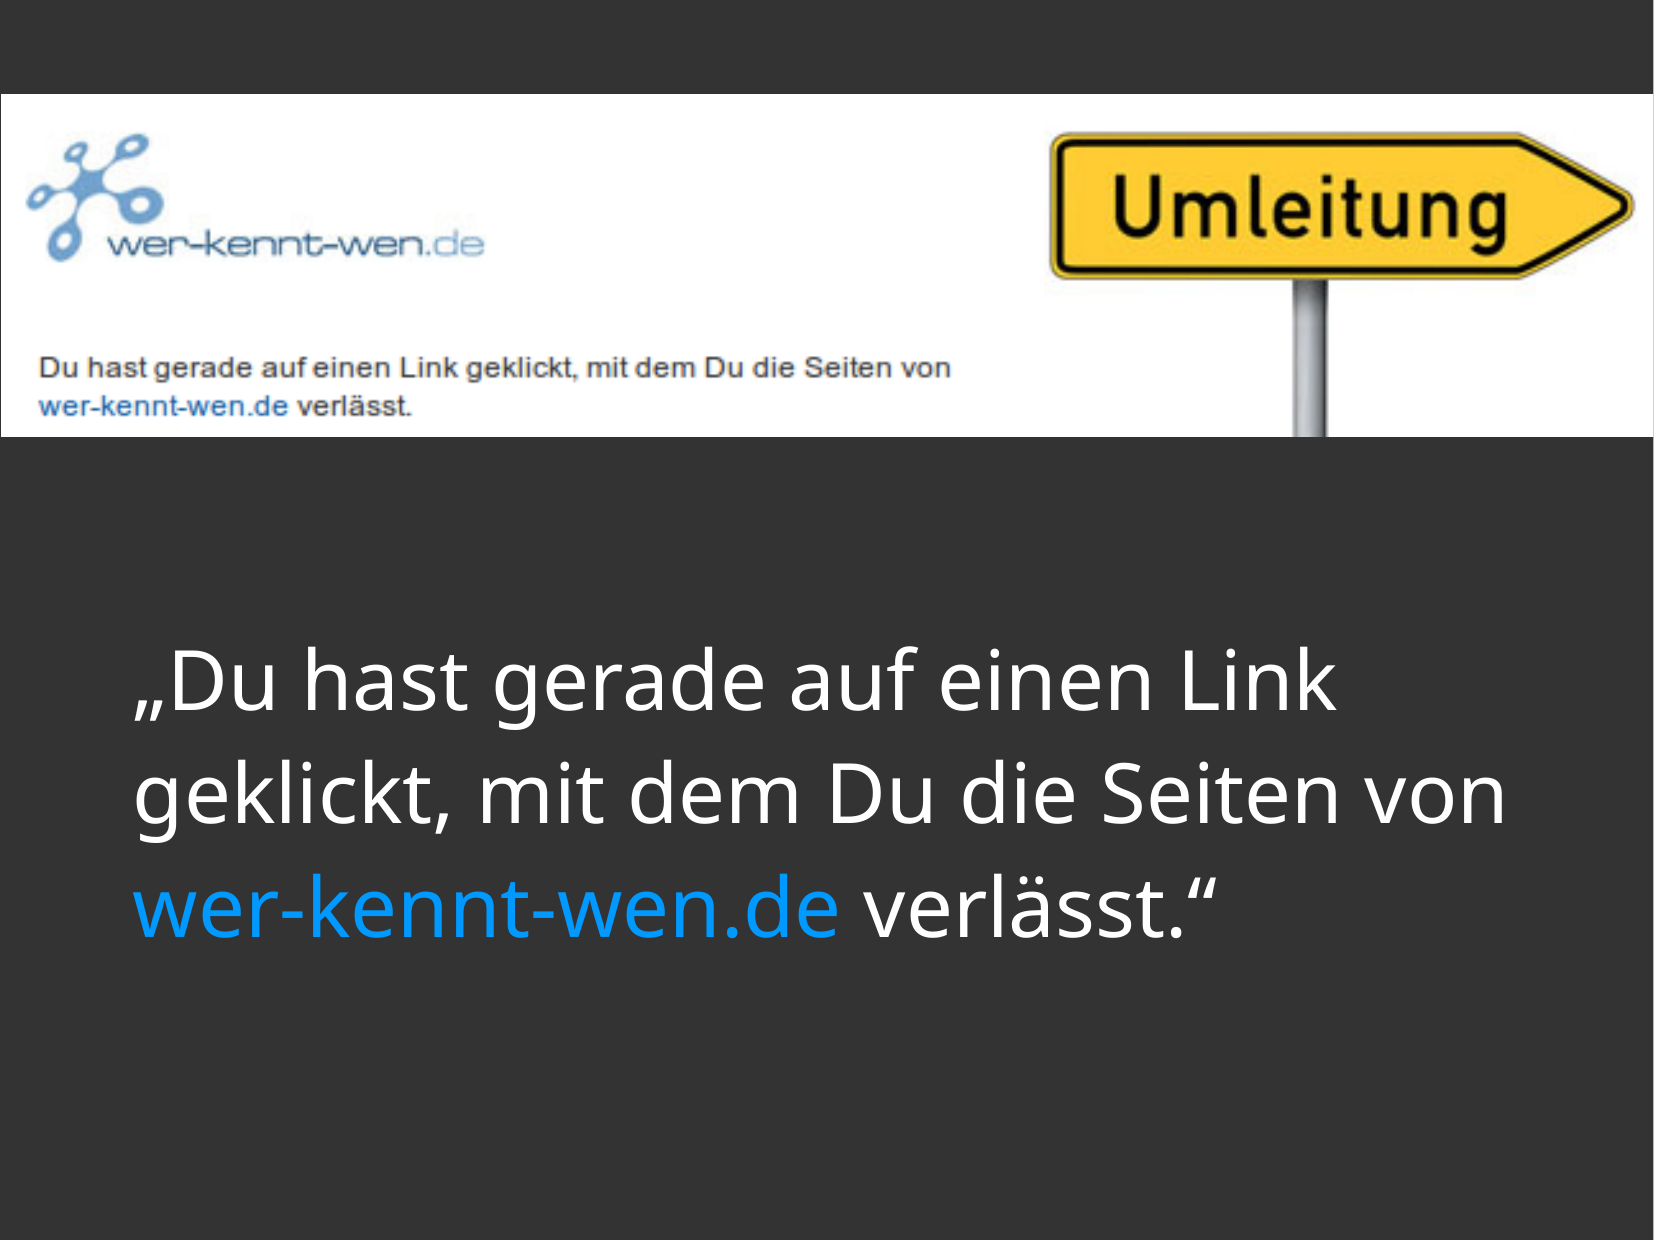

„Du hast gerade auf einen Link geklickt, mit dem Du die Seiten von wer-kennt-wen.de verlässt.“